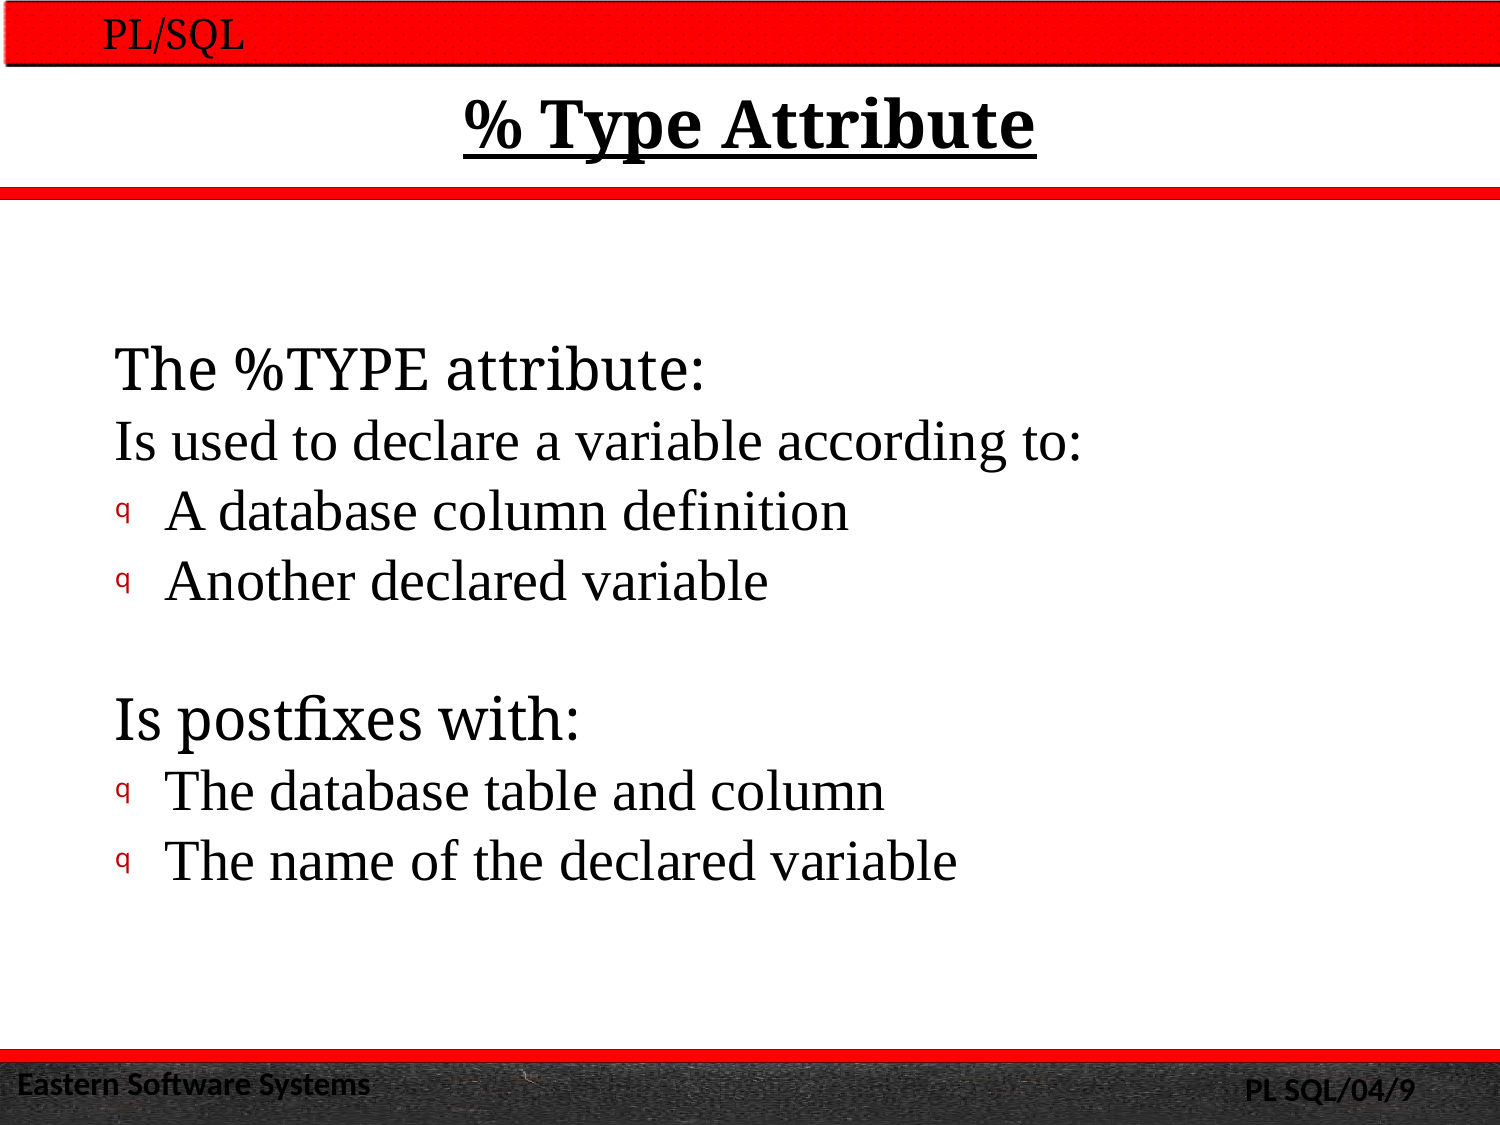

PL/SQL
% Type Attribute
The %TYPE attribute:
Is used to declare a variable according to:
 A database column definition
 Another declared variable
Is postfixes with:
 The database table and column
 The name of the declared variable
Eastern Software Systems
				 PL SQL/04/9